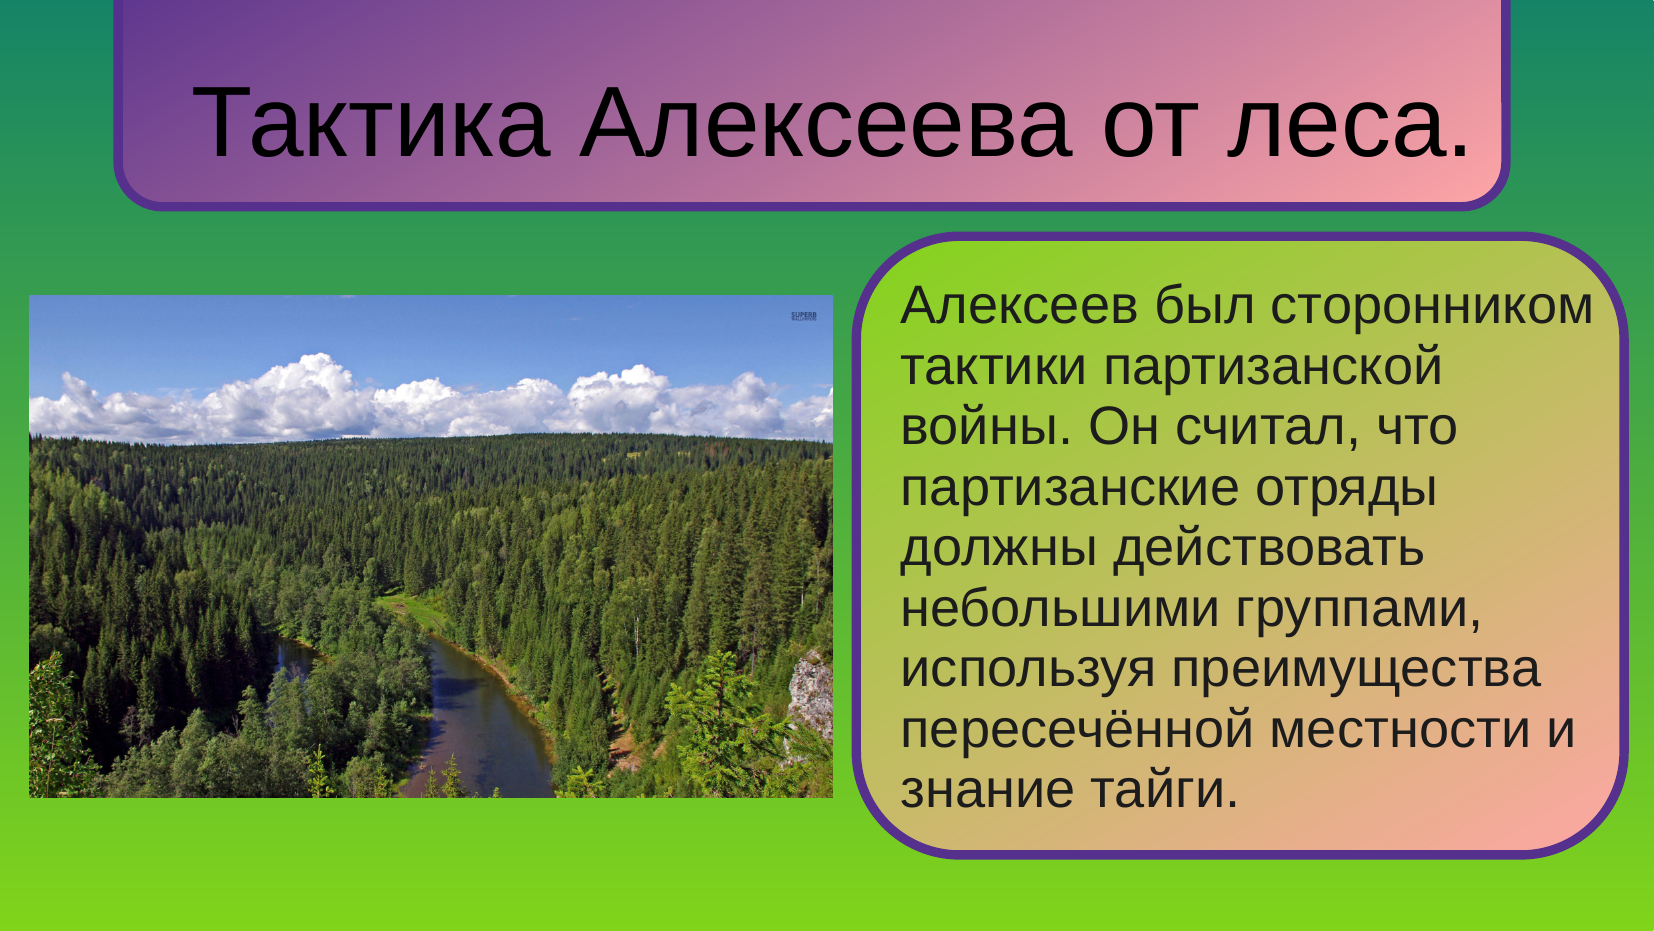

Тактика Алексеева от леса.
Алексеев был сторонником тактики партизанской войны. Он считал, что партизанские отряды должны действовать небольшими группами, используя преимущества пересечённой местности и знание тайги.